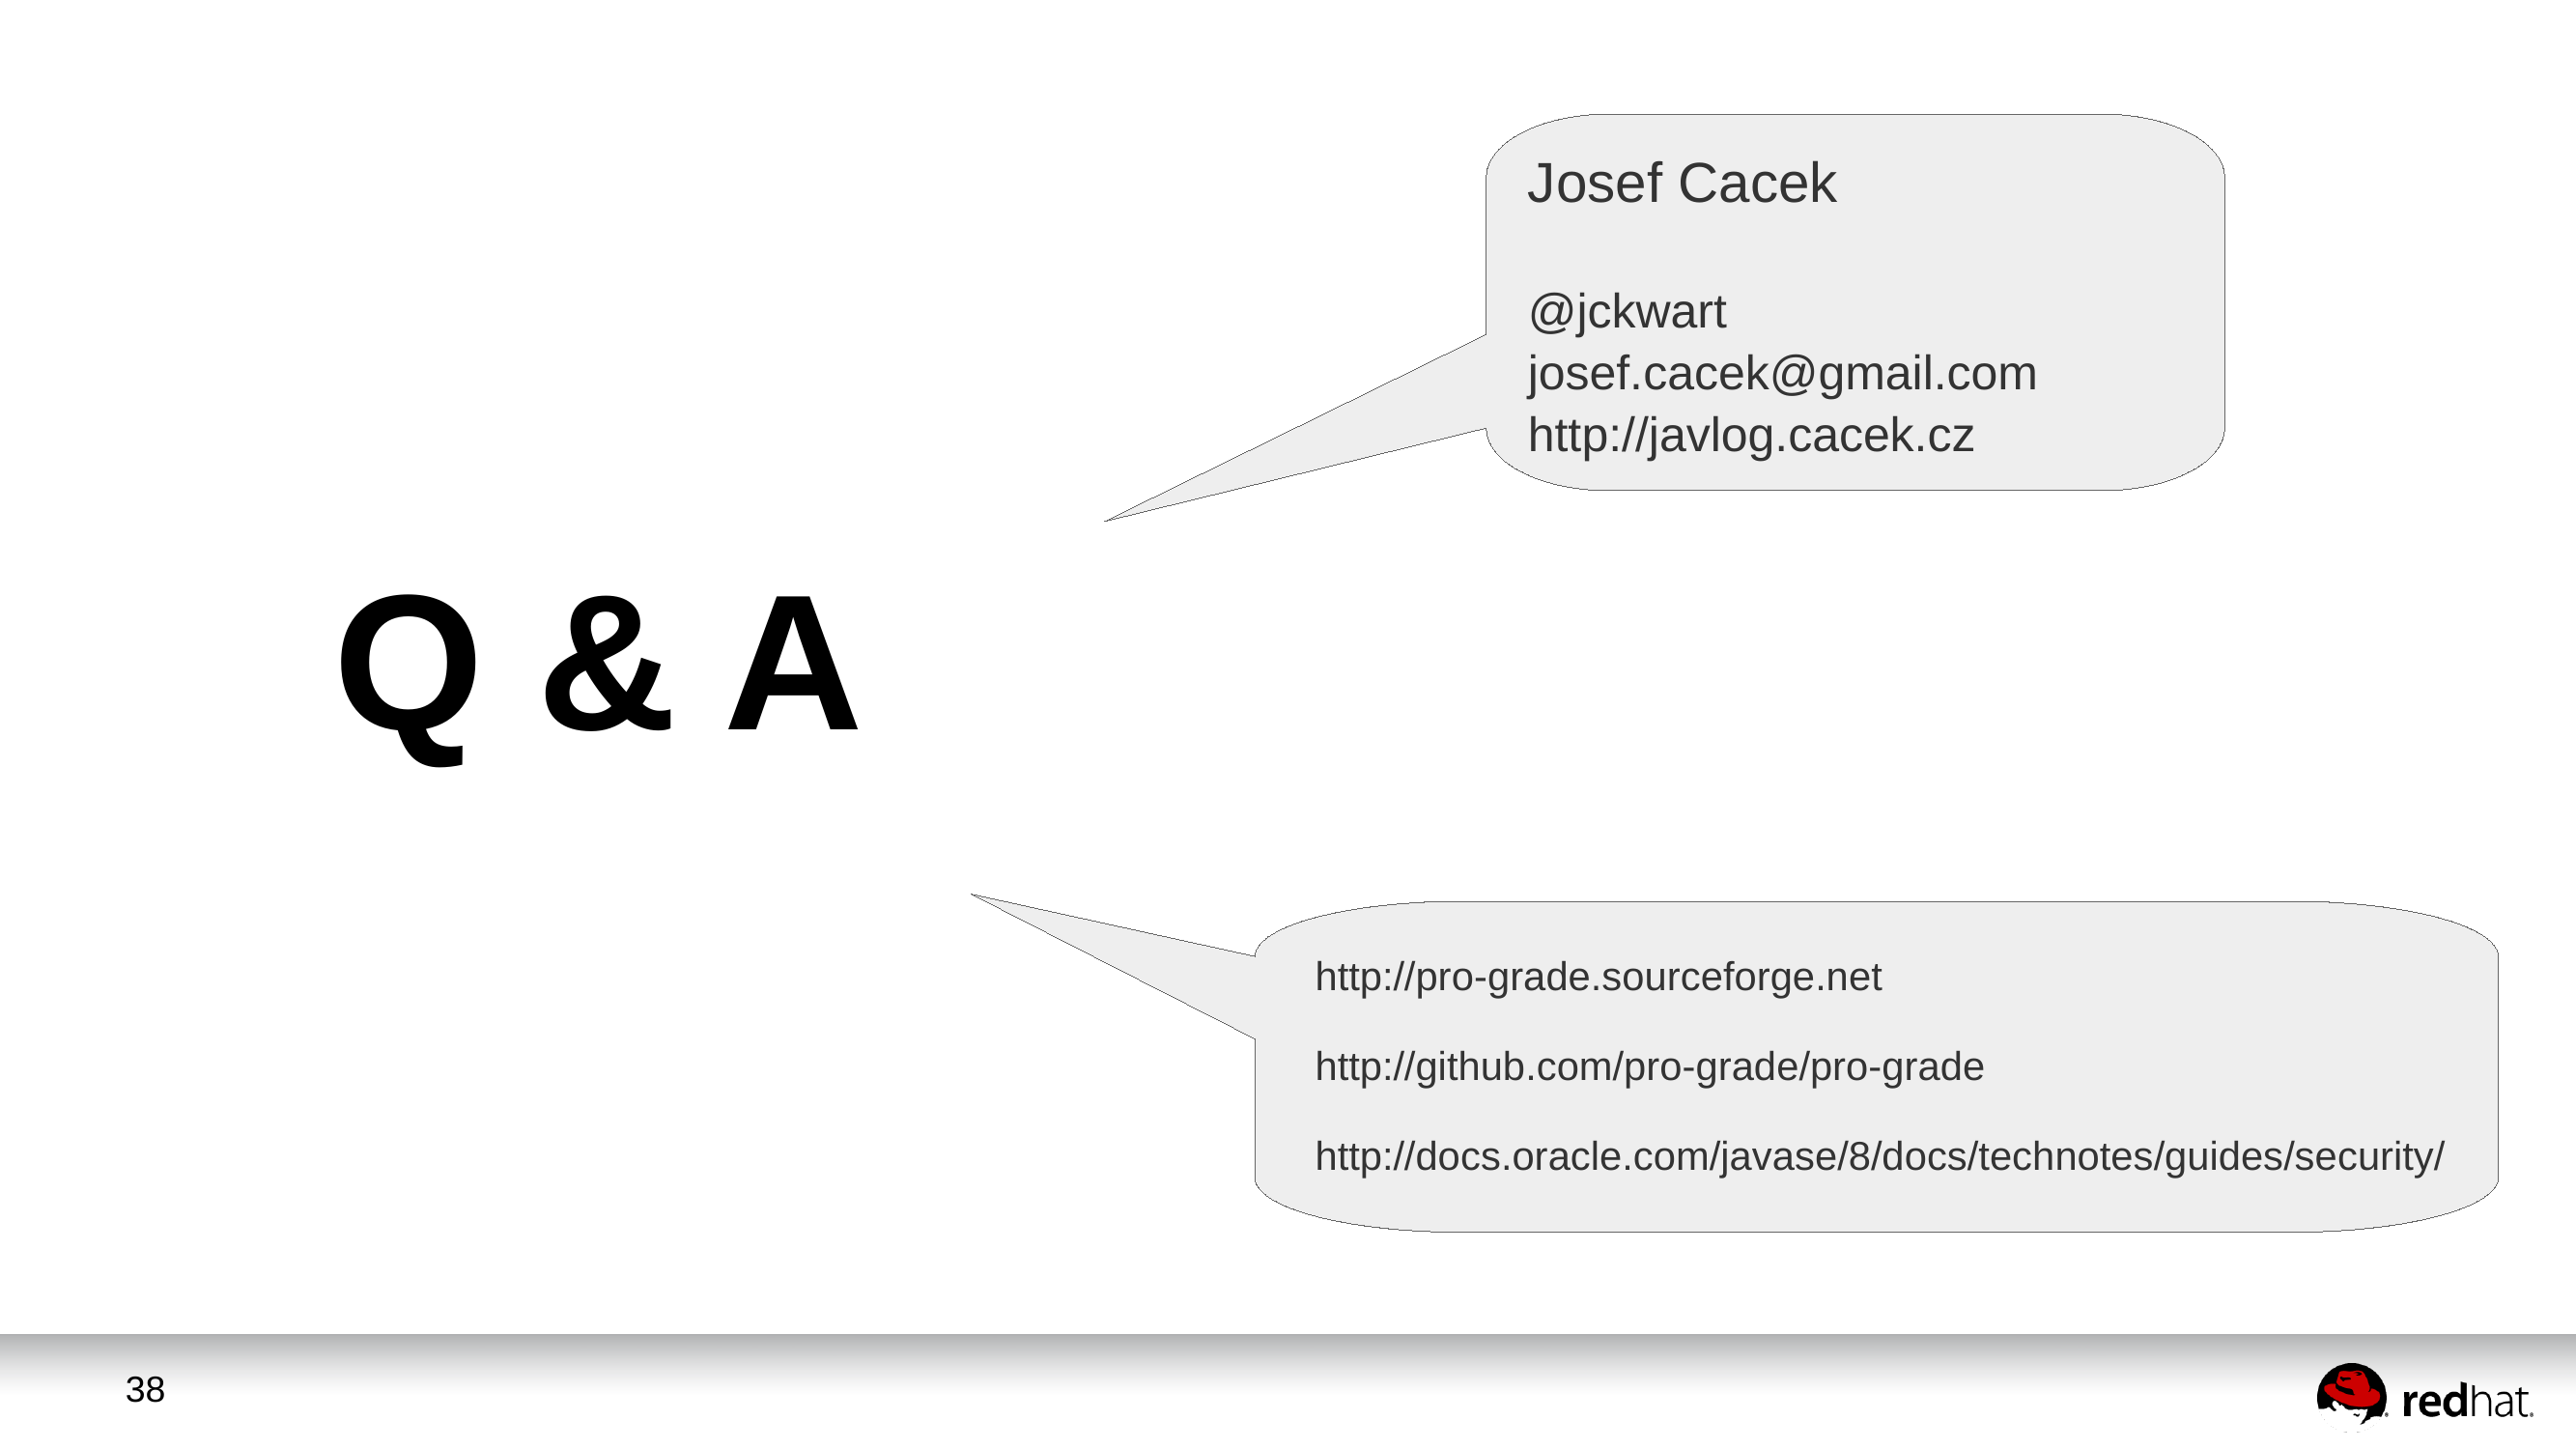

Josef Cacek
@jckwart
josef.cacek@gmail.com
http://javlog.cacek.cz
Q & A
http://pro-grade.sourceforge.net
http://github.com/pro-grade/pro-grade
http://docs.oracle.com/javase/8/docs/technotes/guides/security/
38